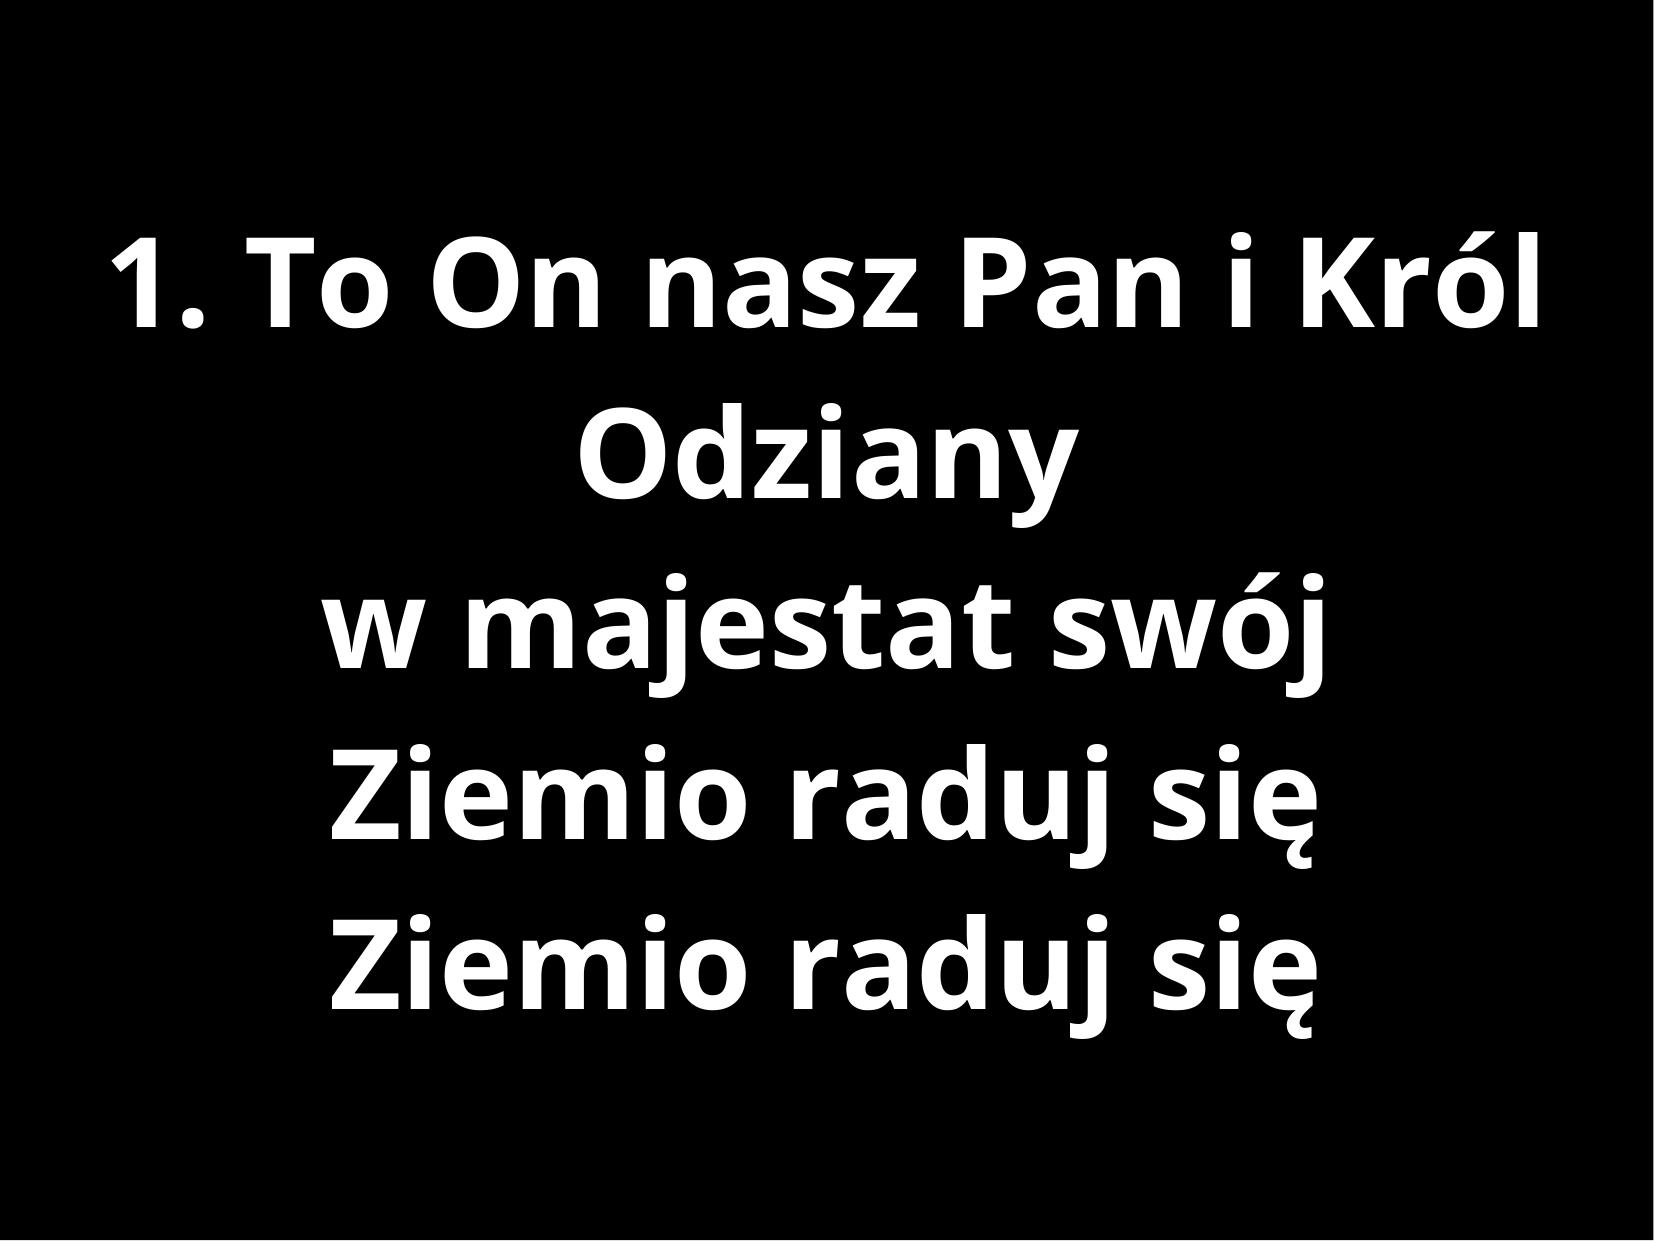

# 1. To On nasz Pan i Król Odziany w majestat swój Ziemio raduj się Ziemio raduj się